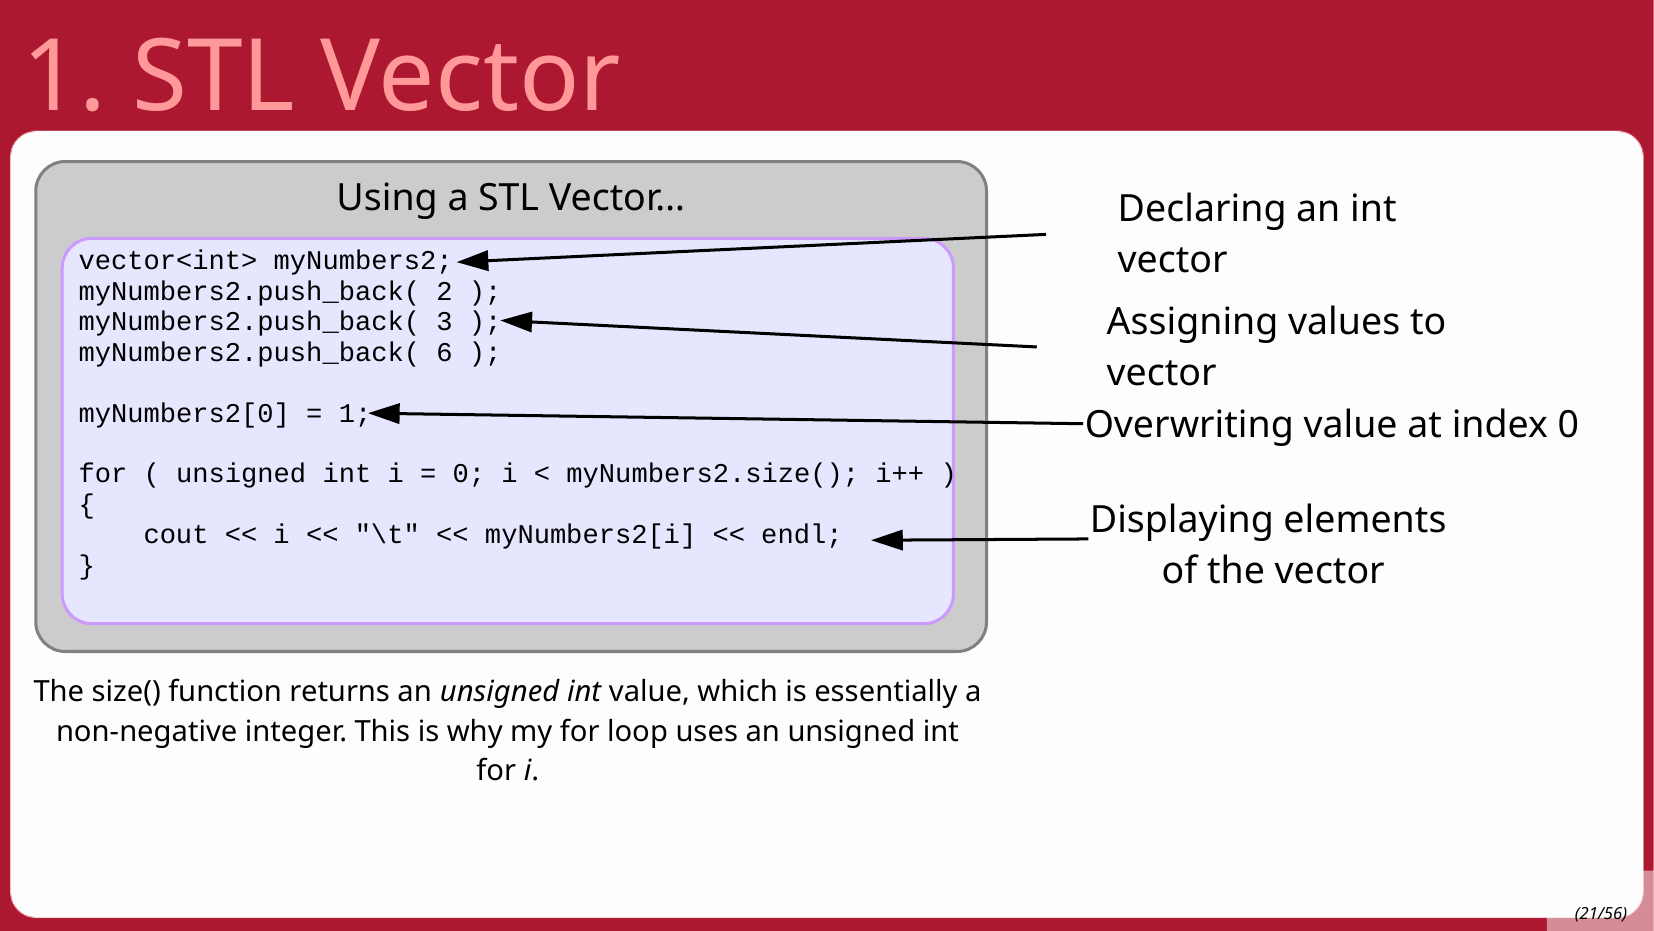

# 1. STL Vector
Using a STL Vector…
Declaring an int vector
vector<int> myNumbers2;
myNumbers2.push_back( 2 );
myNumbers2.push_back( 3 );
myNumbers2.push_back( 6 );
myNumbers2[0] = 1;
for ( unsigned int i = 0; i < myNumbers2.size(); i++ )
{
 cout << i << "\t" << myNumbers2[i] << endl;
}
Assigning values to vector
Overwriting value at index 0
Displaying elements
of the vector
The size() function returns an unsigned int value, which is essentially a non-negative integer. This is why my for loop uses an unsigned int for i.